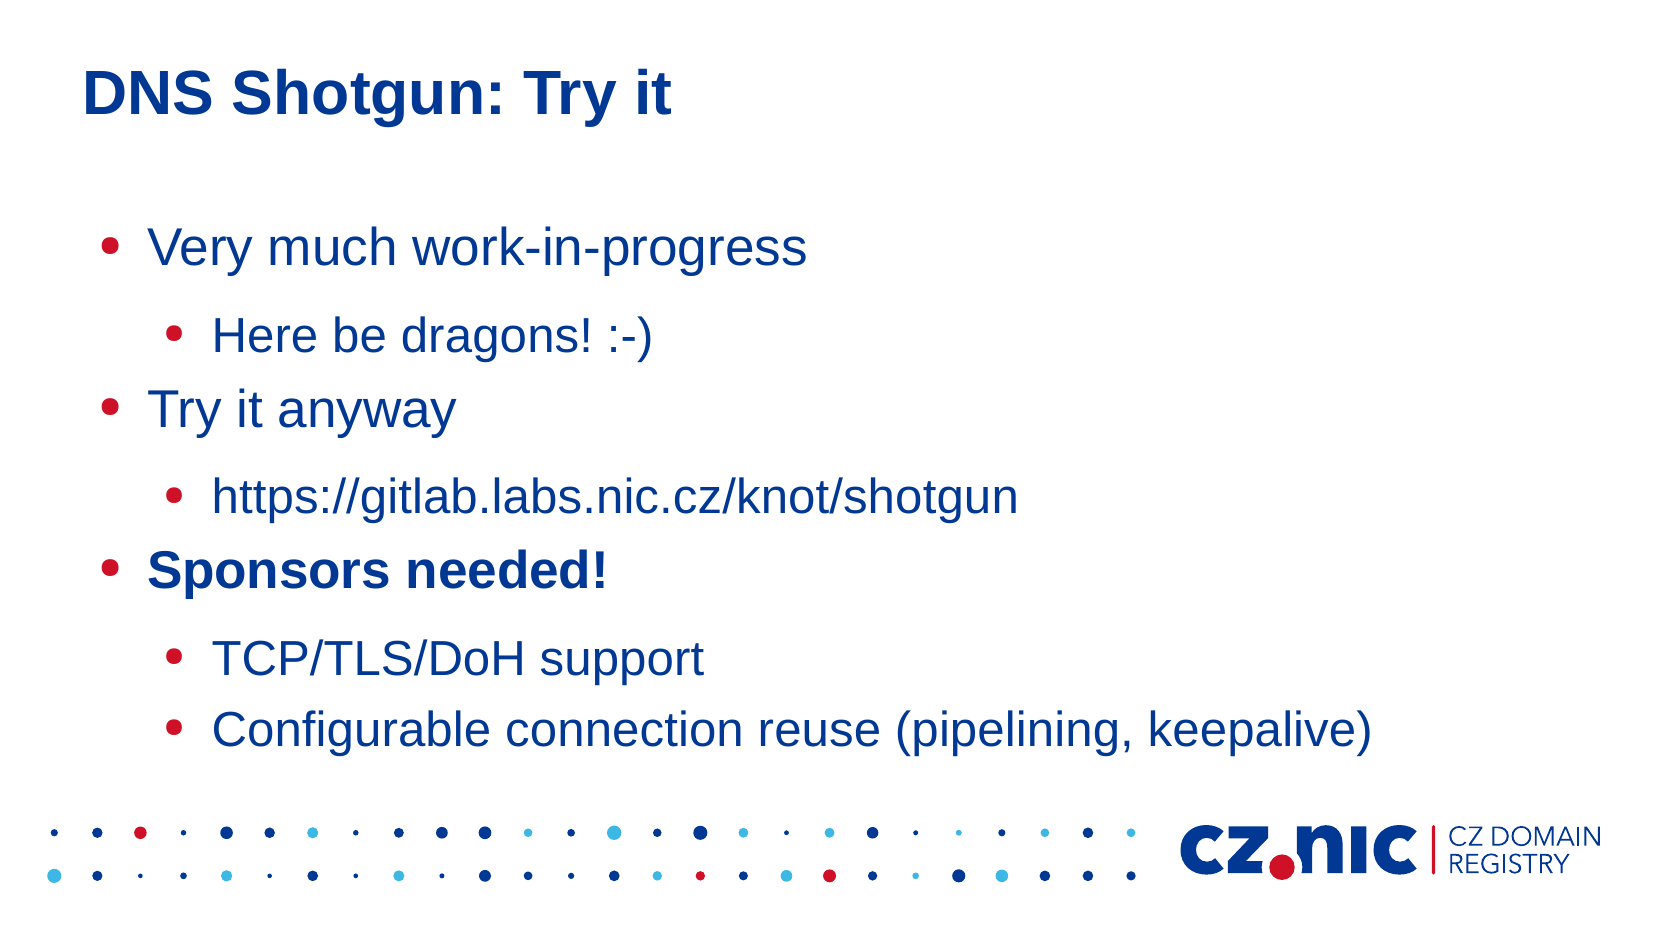

# DNS Shotgun: Try it
Very much work-in-progress
Here be dragons! :-)
Try it anyway
https://gitlab.labs.nic.cz/knot/shotgun
Sponsors needed!
TCP/TLS/DoH support
Configurable connection reuse (pipelining, keepalive)